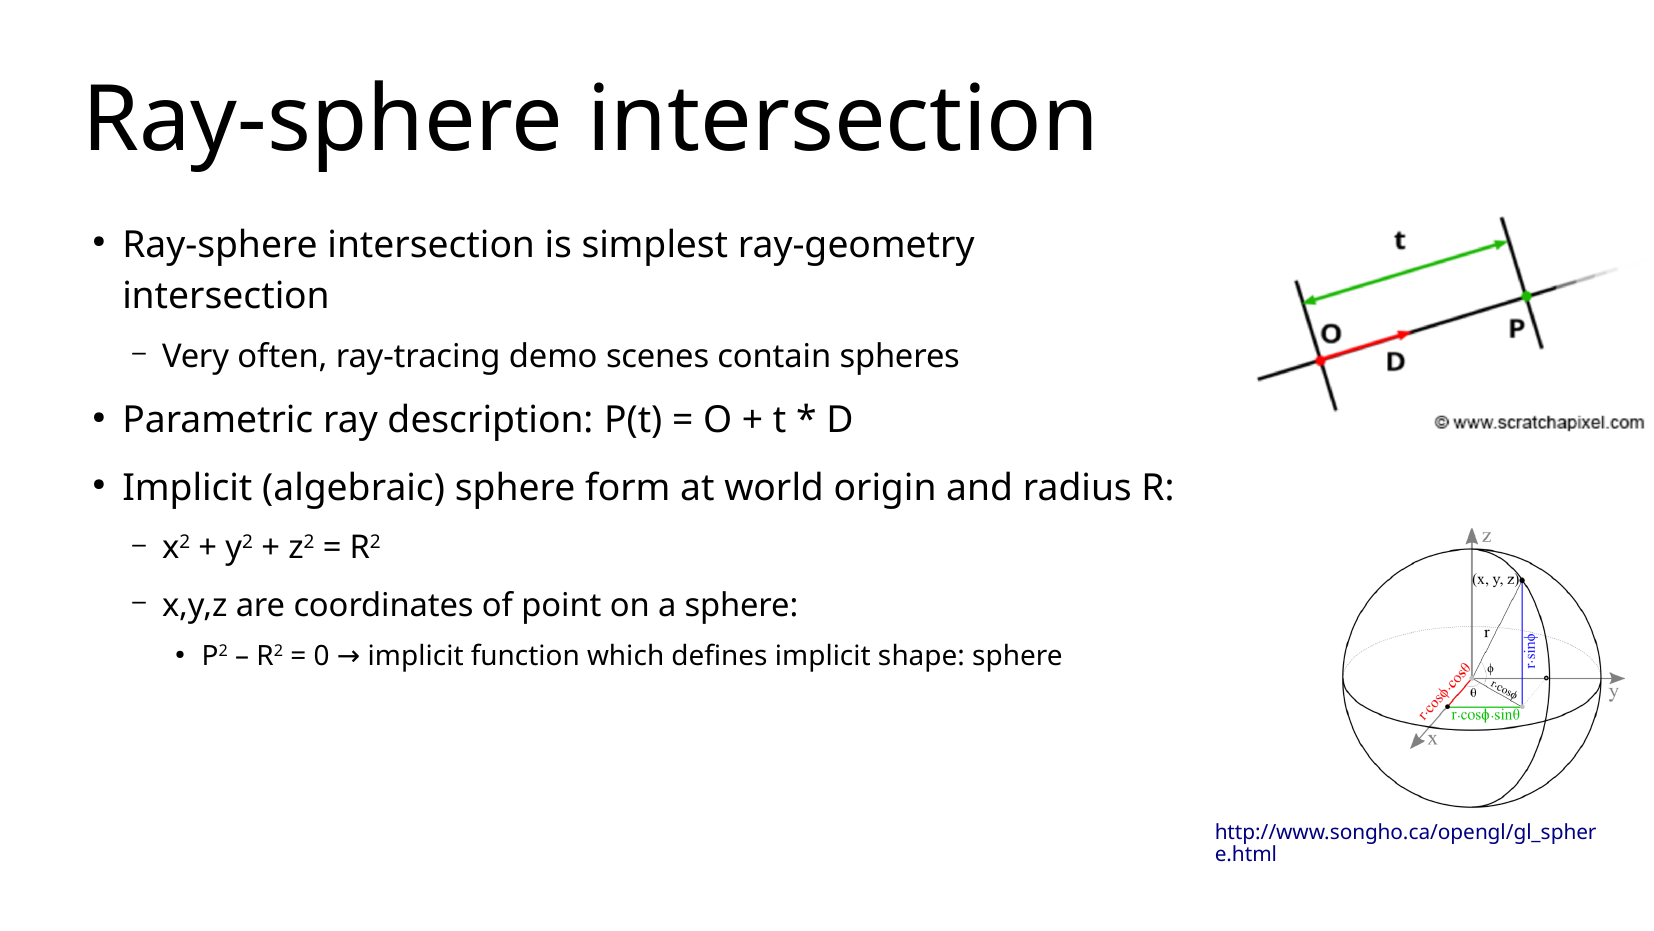

# Ray-sphere intersection
Ray-sphere intersection is simplest ray-geometry intersection
Very often, ray-tracing demo scenes contain spheres
Parametric ray description: P(t) = O + t * D
Implicit (algebraic) sphere form at world origin and radius R:
x2 + y2 + z2 = R2
x,y,z are coordinates of point on a sphere:
P2 – R2 = 0 → implicit function which defines implicit shape: sphere
http://www.songho.ca/opengl/gl_sphere.html